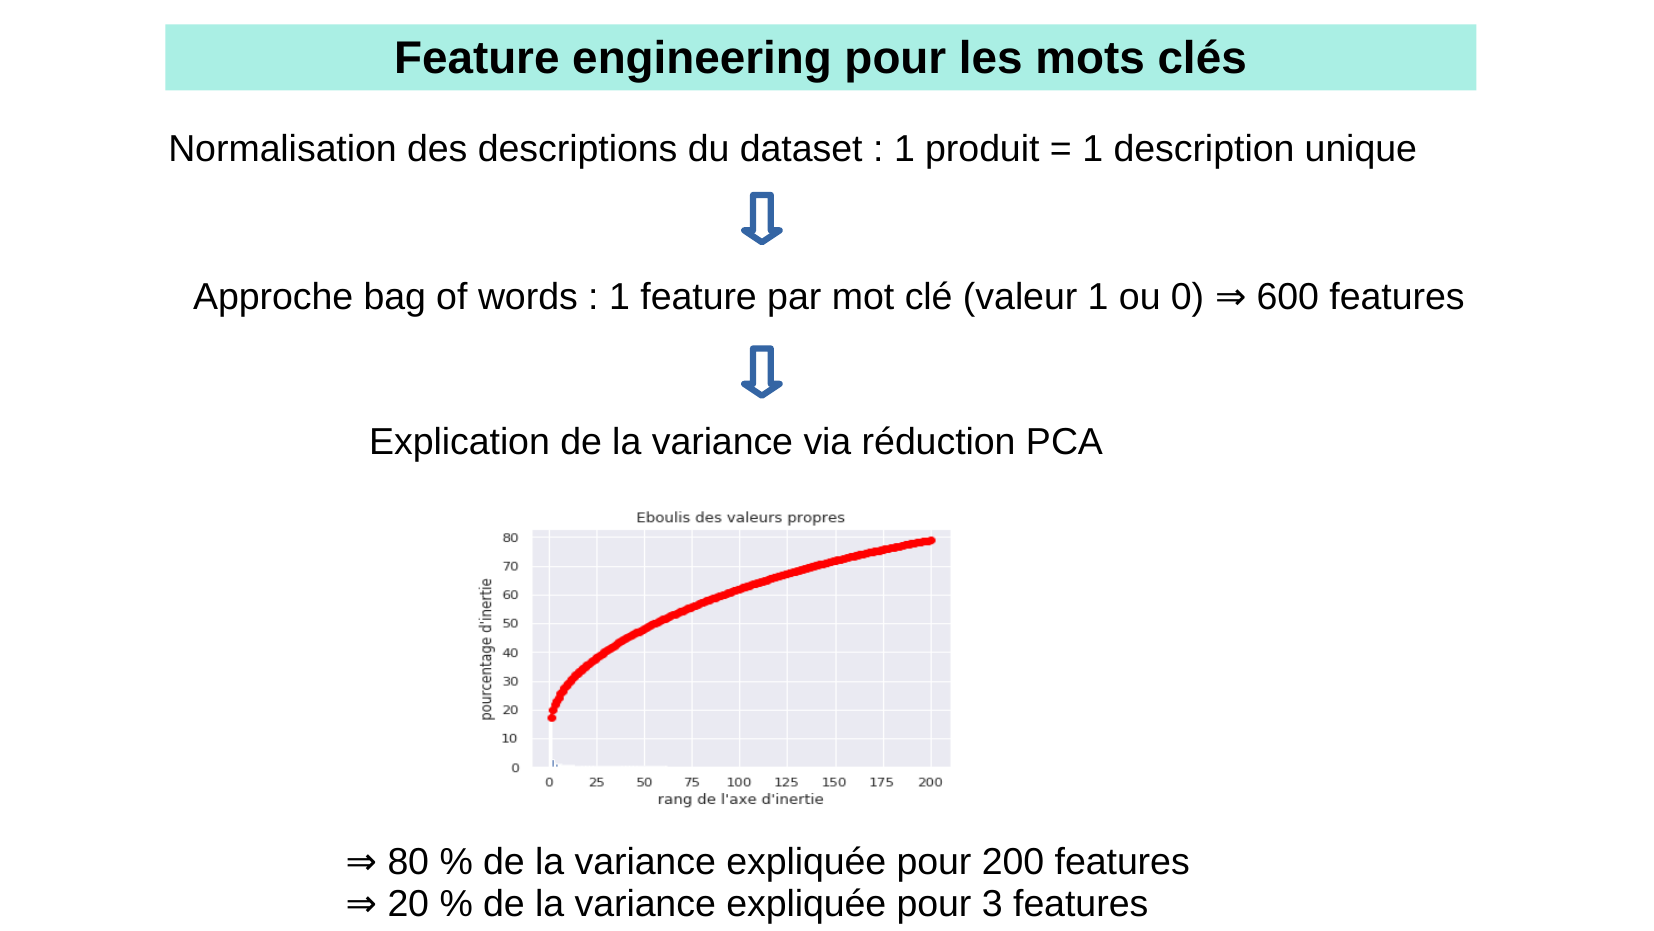

Feature engineering pour les mots clés
Normalisation des descriptions du dataset : 1 produit = 1 description unique
Approche bag of words : 1 feature par mot clé (valeur 1 ou 0) ⇒ 600 features
Explication de la variance via réduction PCA
⇒ 80 % de la variance expliquée pour 200 features
⇒ 20 % de la variance expliquée pour 3 features